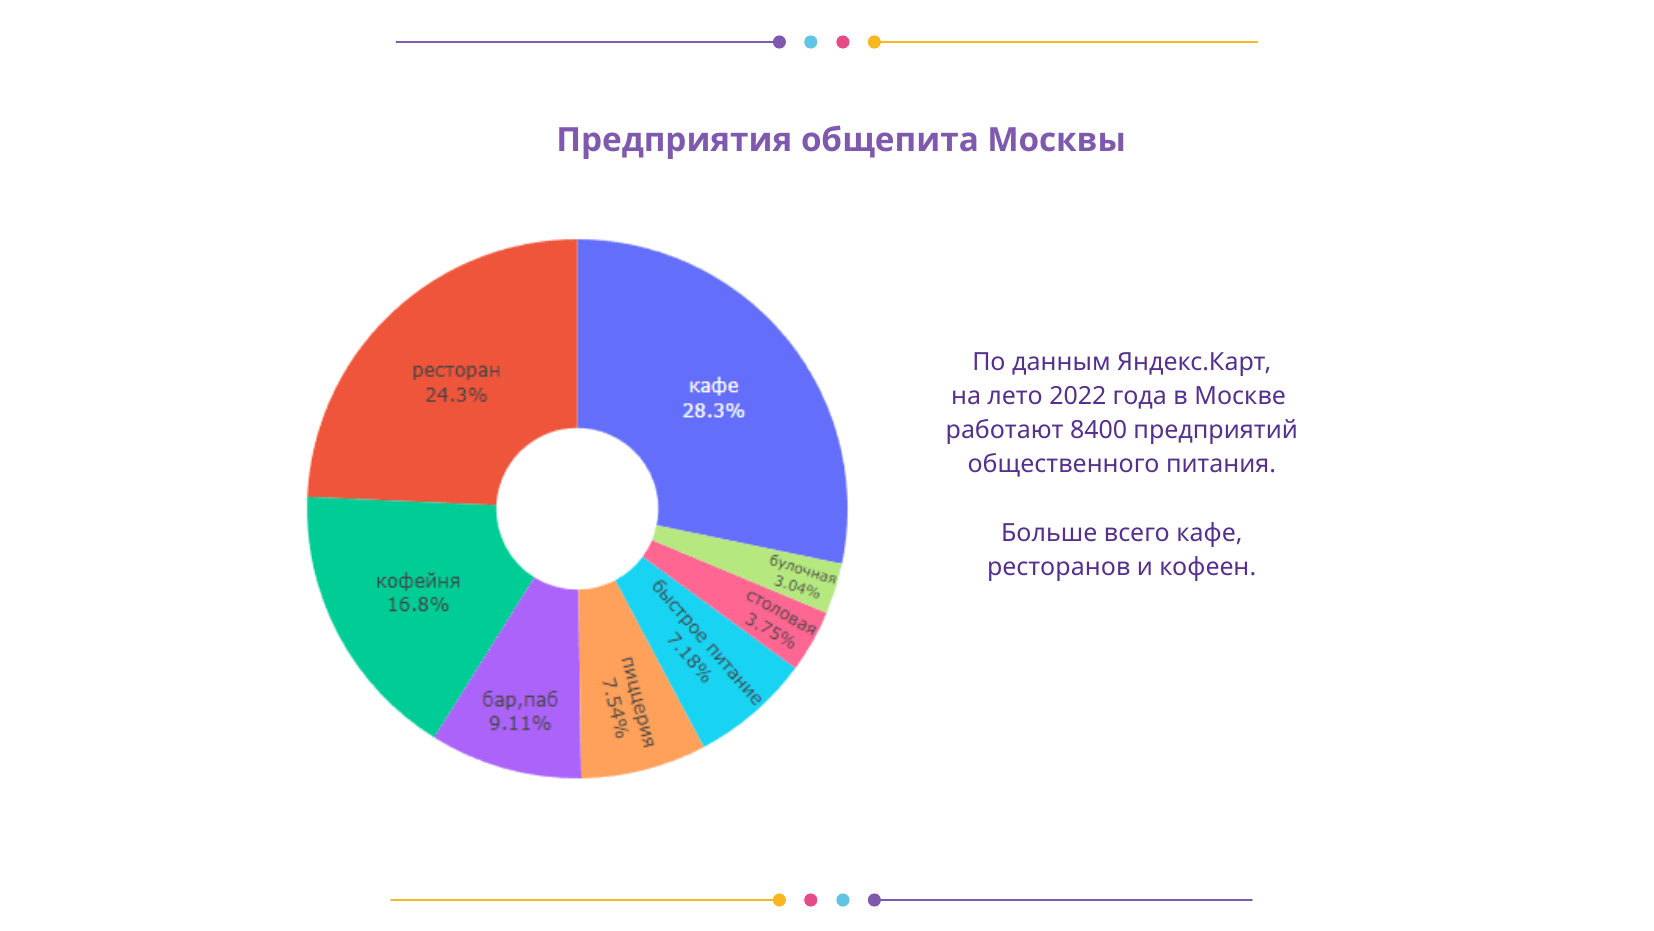

Предприятия общепита Москвы
# По данным Яндекс.Карт, на лето 2022 года в Москве работают 8400 предприятий общественного питания. Больше всего кафе, ресторанов и кофеен.